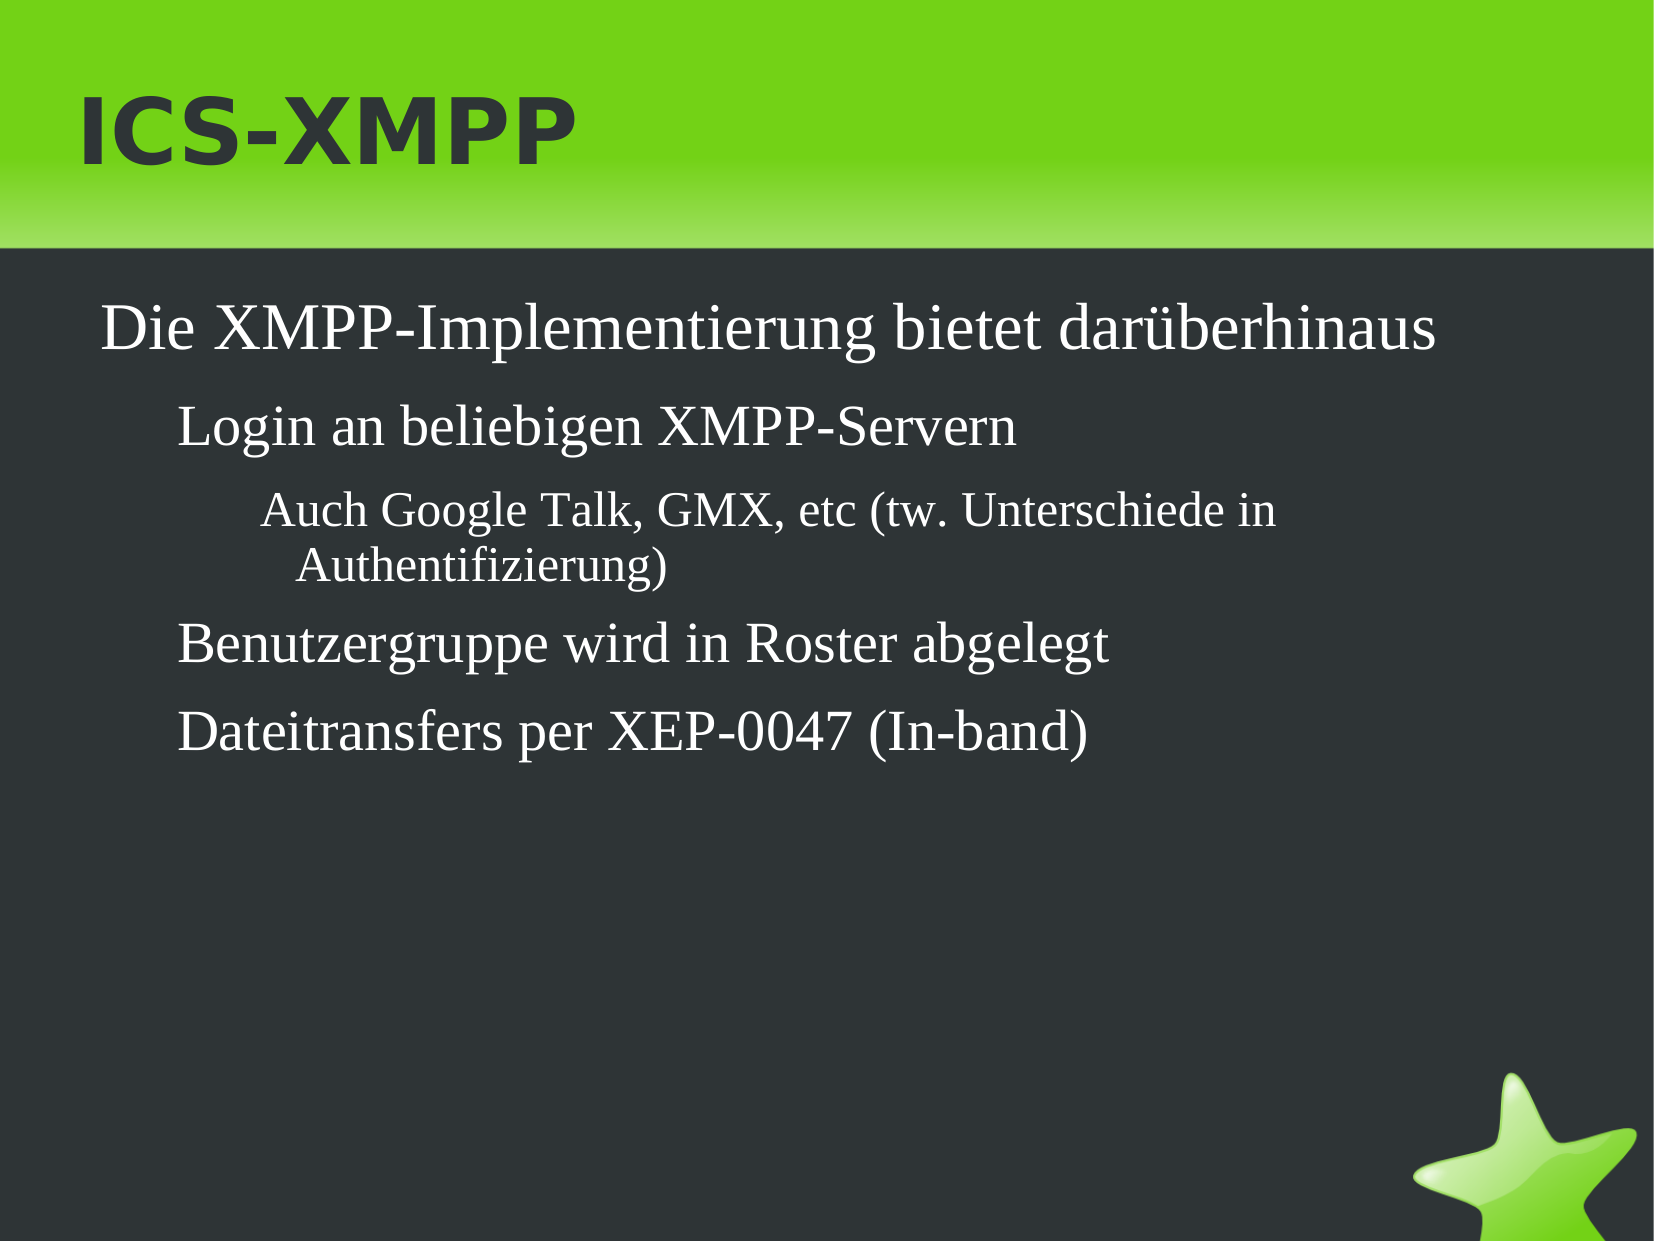

# ICS-XMPP
Die XMPP-Implementierung bietet darüberhinaus
Login an beliebigen XMPP-Servern
Auch Google Talk, GMX, etc (tw. Unterschiede in Authentifizierung)
Benutzergruppe wird in Roster abgelegt
Dateitransfers per XEP-0047 (In-band)